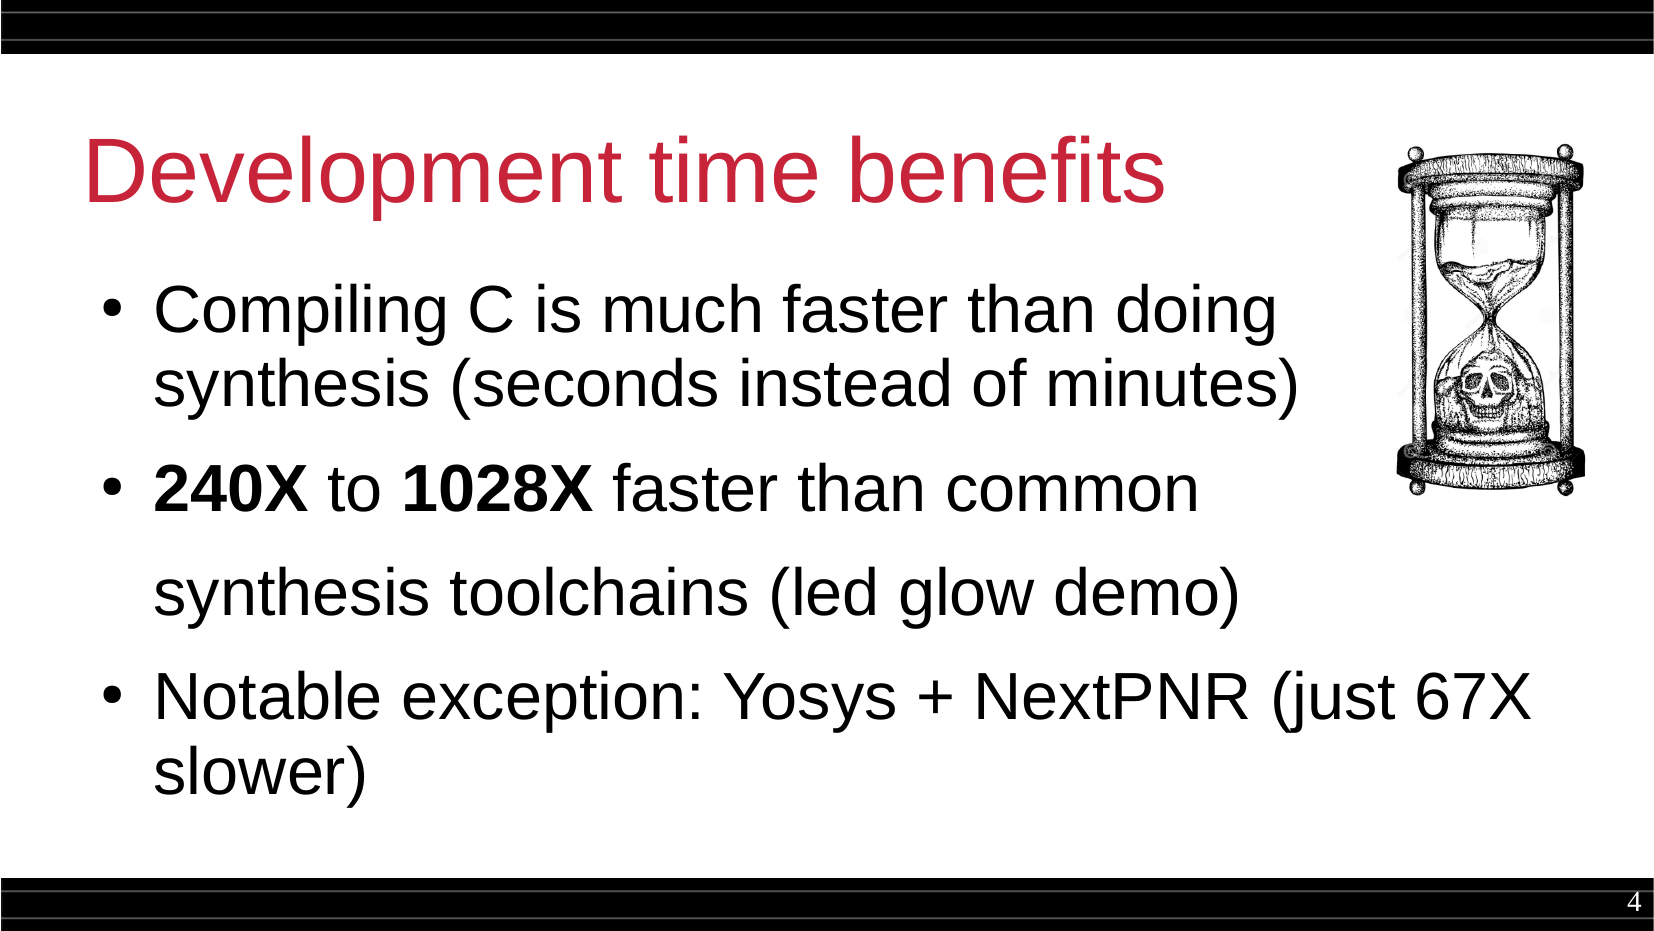

# Development time benefits
Compiling C is much faster than doing synthesis (seconds instead of minutes)
240X to 1028X faster than common
synthesis toolchains (led glow demo)
Notable exception: Yosys + NextPNR (just 67X slower)